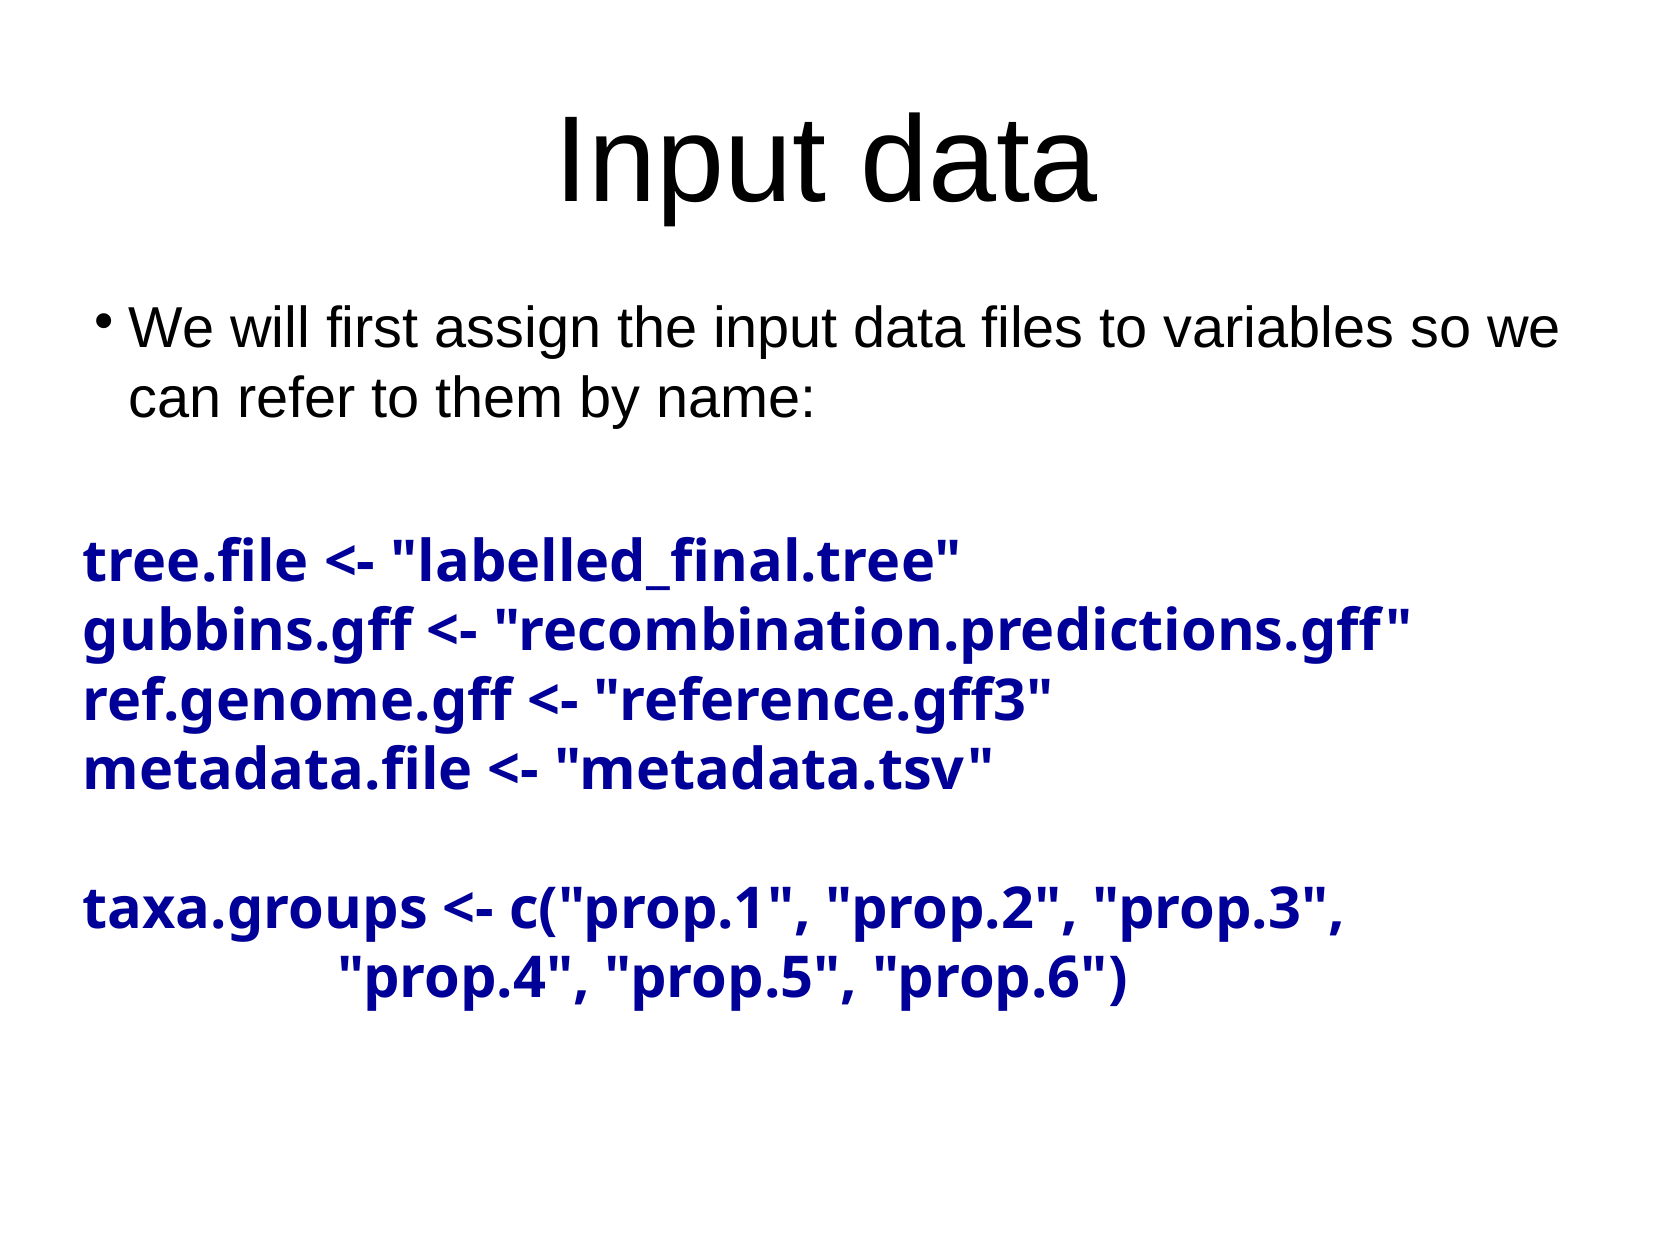

Input data
We will first assign the input data files to variables so we can refer to them by name:
tree.file <- "labelled_final.tree"
gubbins.gff <- "recombination.predictions.gff"
ref.genome.gff <- "reference.gff3"
metadata.file <- "metadata.tsv"
taxa.groups <- c("prop.1", "prop.2", "prop.3",
 "prop.4", "prop.5", "prop.6")